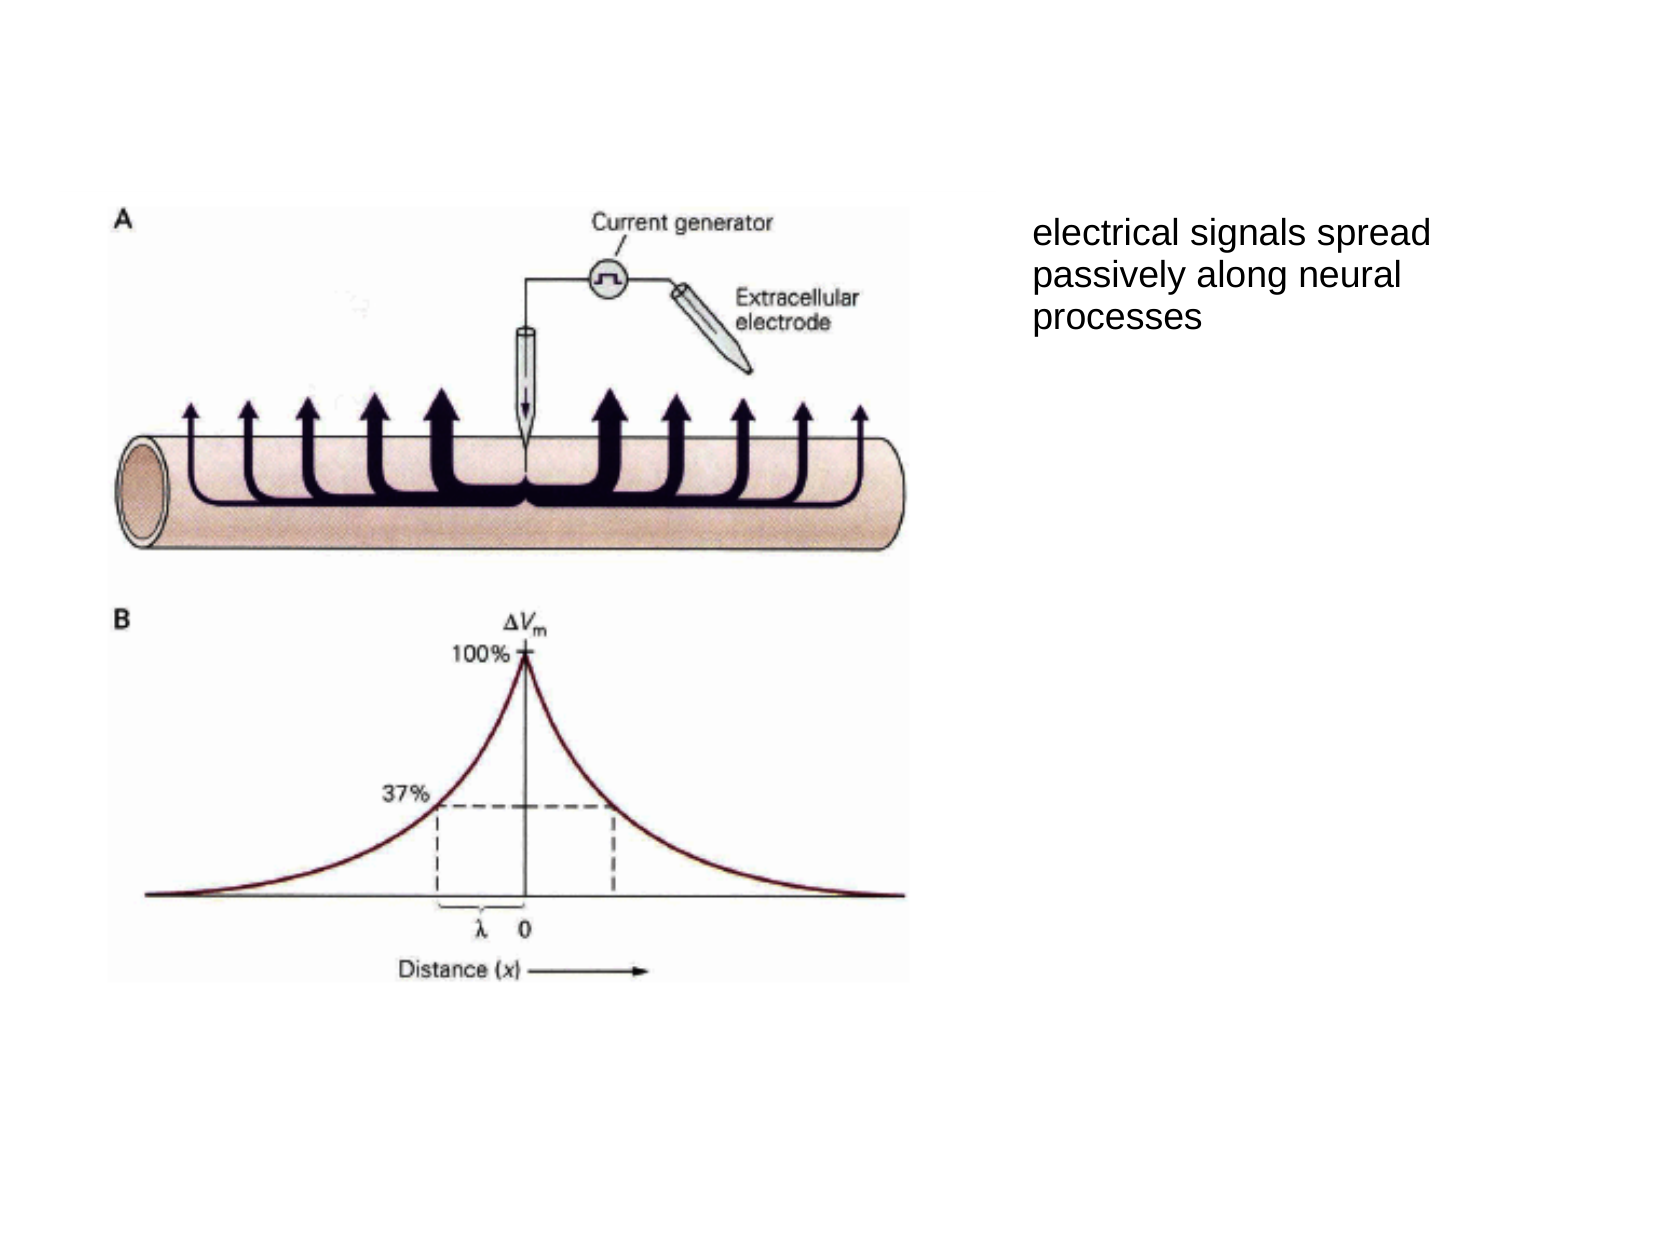

electrical signals spread passively along neural processes